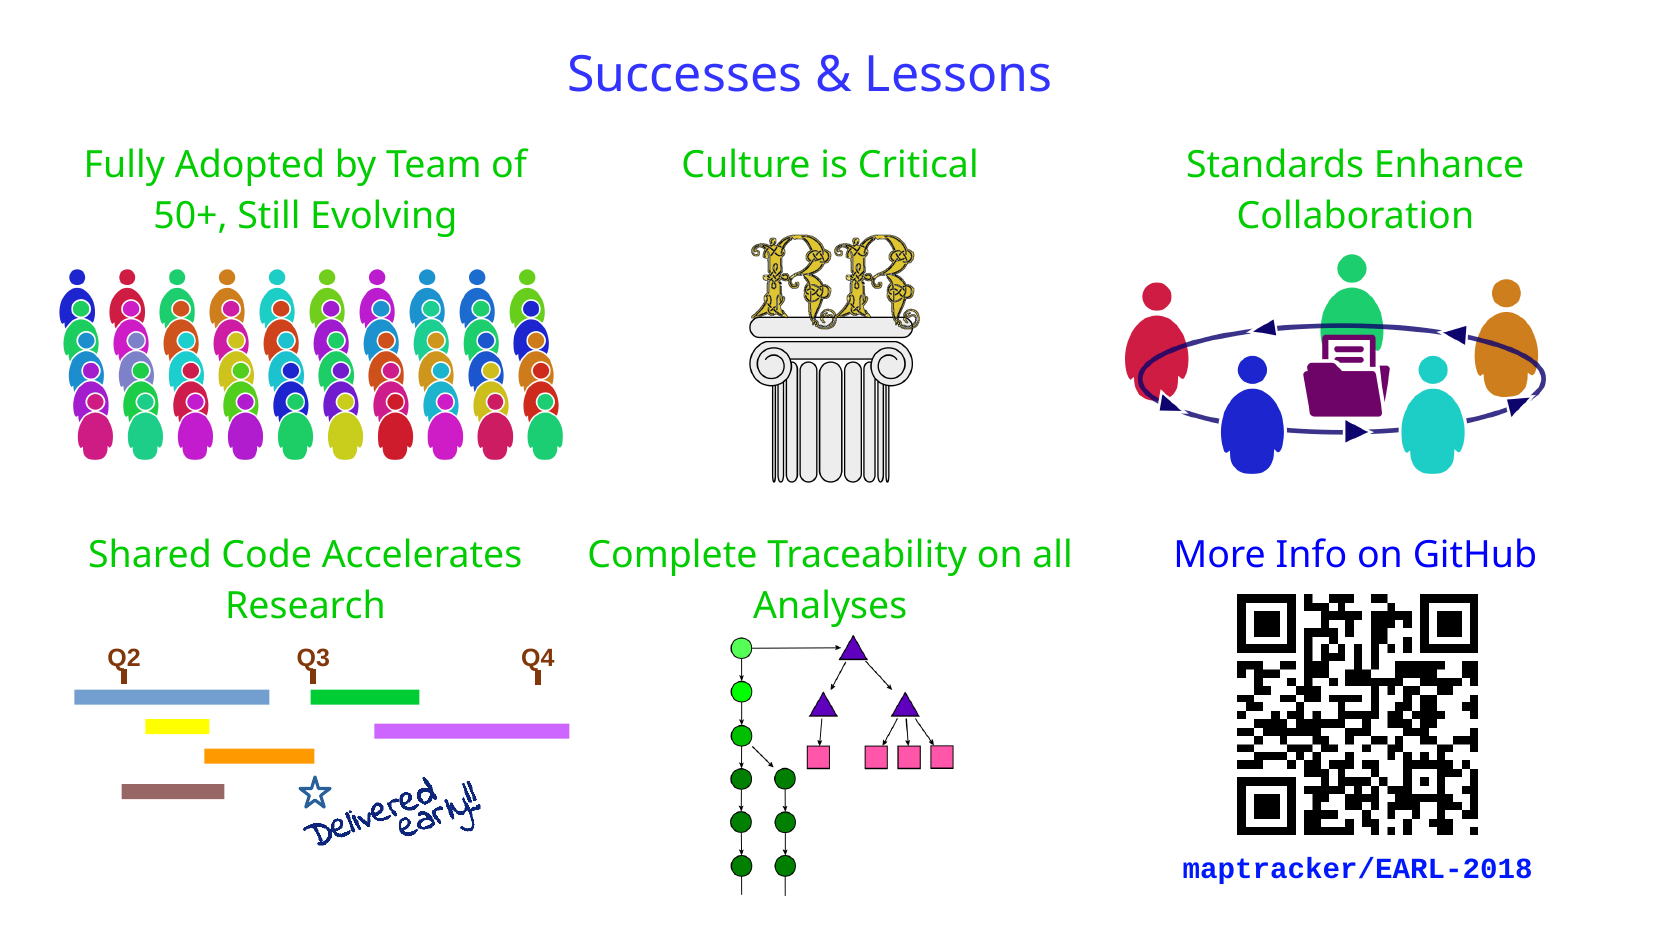

Successes & Lessons
| Fully Adopted by Team of 50+, Still Evolving | Culture is Critical | Standards Enhance Collaboration |
| --- | --- | --- |
| Shared Code Accelerates Research | Complete Traceability on all Analyses | More Info on GitHub |
Q2
Q3
Q4
maptracker/EARL-2018